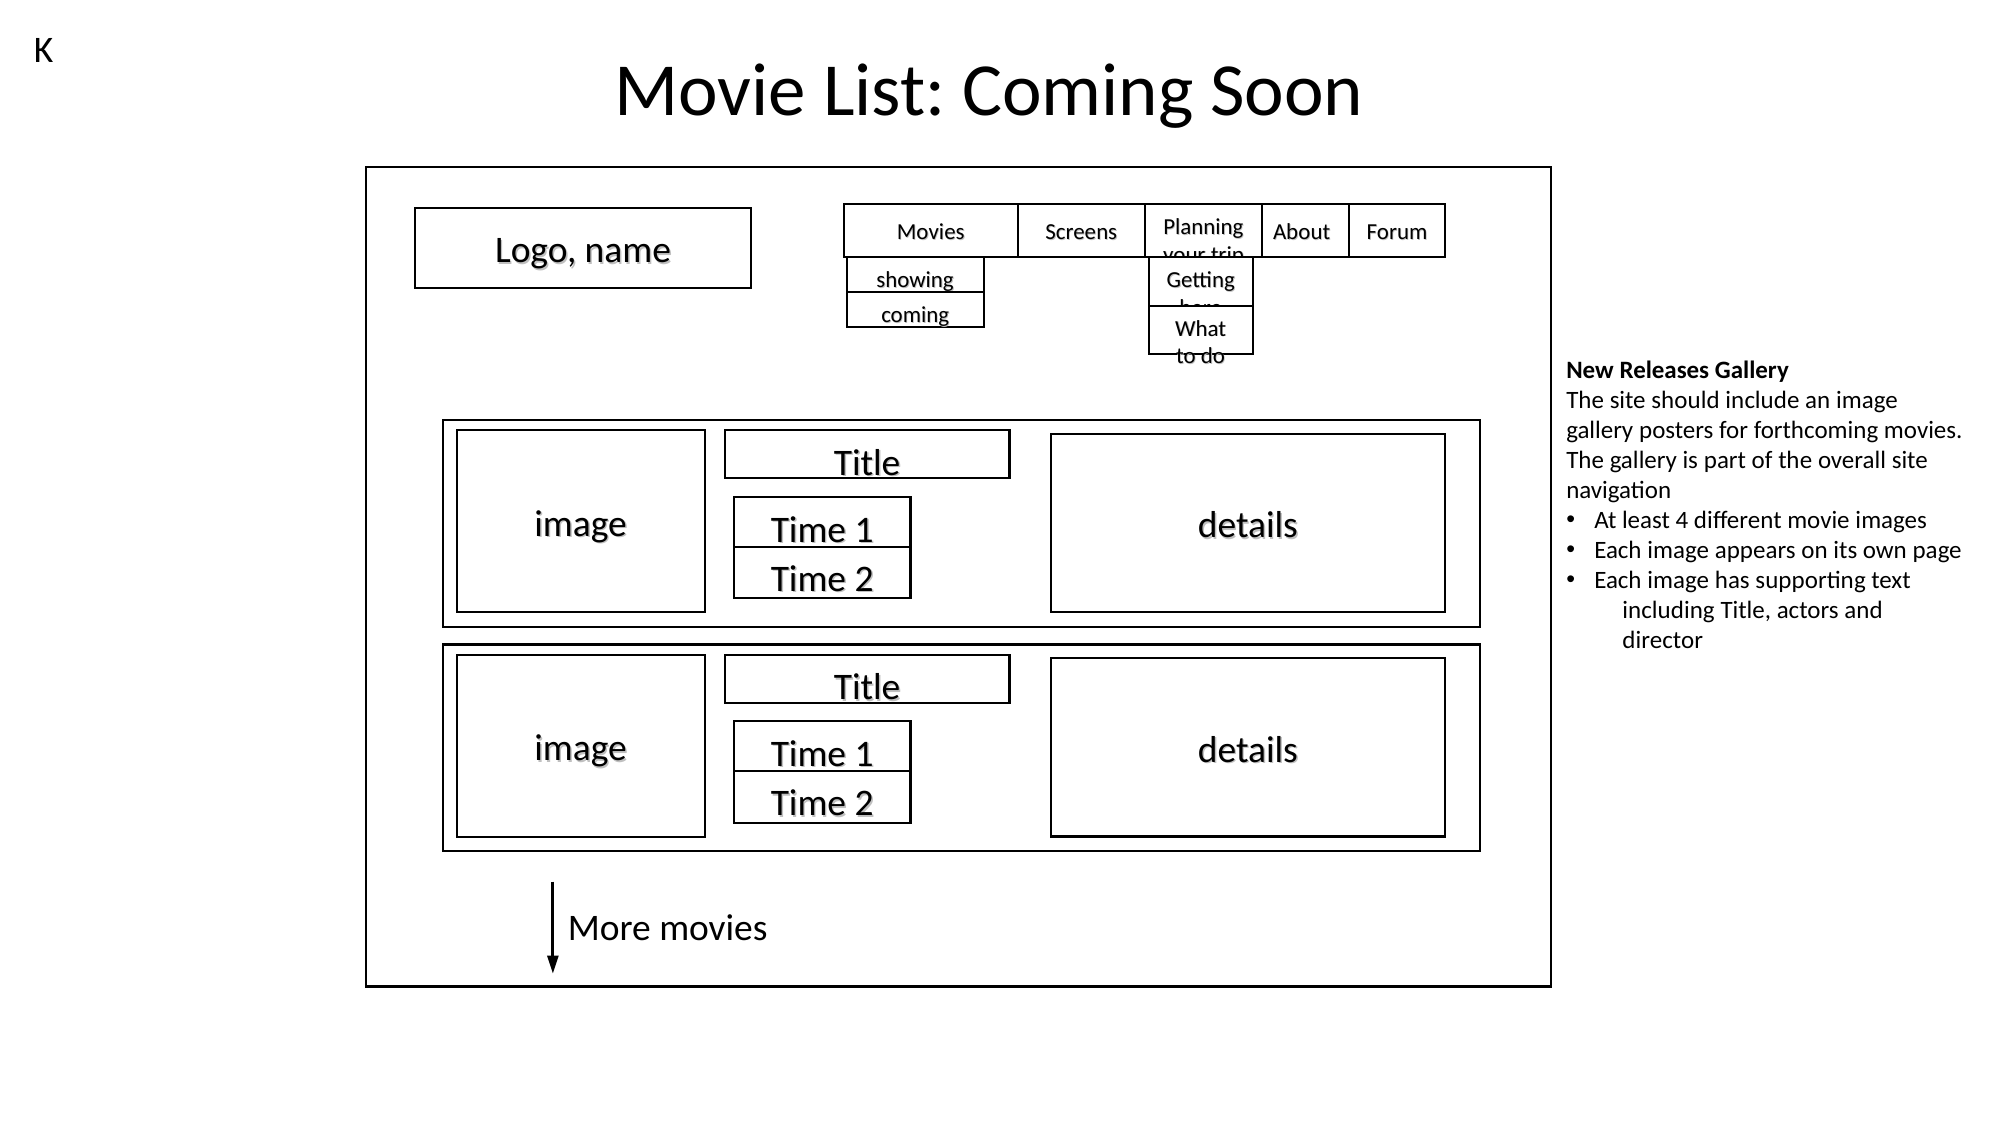

K
Movie List: Coming Soon
Movies
Screens
Planning your trip
About
Forum
Logo, name
showing
Getting here
coming
What to do
New Releases Gallery
The site should include an image gallery posters for forthcoming movies.
The gallery is part of the overall site navigation
At least 4 different movie images
Each image appears on its own page
Each image has supporting text including Title, actors and director
image
Title
details
Time 1
Time 2
image
Title
details
Time 1
Time 2
More movies